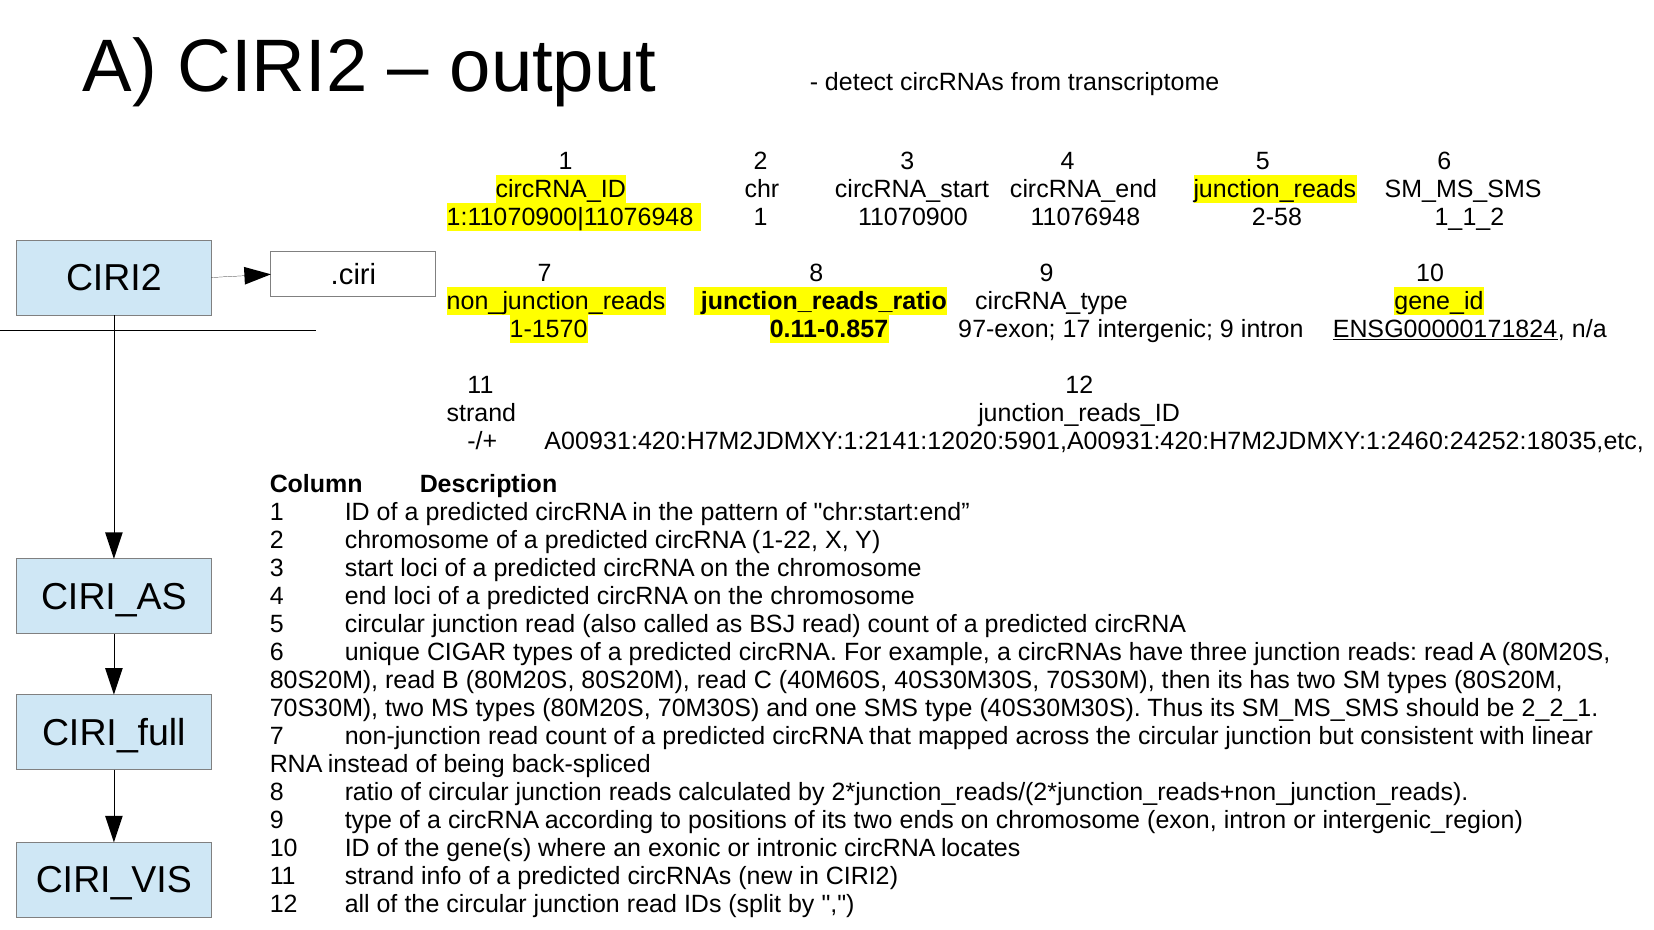

# A) CIRI2 – output
- detect circRNAs from transcriptome
 1 2 3 4 5 6
 circRNA_ID chr circRNA_start circRNA_end junction_reads SM_MS_SMS
1:11070900|11076948 	 1 11070900 11076948 2-58 1_1_2
 7 8 9 10
non_junction_reads junction_reads_ratio circRNA_type gene_id
 1-1570 0.11-0.857 97-exon; 17 intergenic; 9 intron ENSG00000171824, n/a
 11 12
strand junction_reads_ID
 -/+ A00931:420:H7M2JDMXY:1:2141:12020:5901,A00931:420:H7M2JDMXY:1:2460:24252:18035,etc,
CIRI2
.ciri
Column 	Description
1 	ID of a predicted circRNA in the pattern of "chr:start:end”
2 	chromosome of a predicted circRNA (1-22, X, Y)
3 	start loci of a predicted circRNA on the chromosome
4 	end loci of a predicted circRNA on the chromosome
5 	circular junction read (also called as BSJ read) count of a predicted circRNA
6 	unique CIGAR types of a predicted circRNA. For example, a circRNAs have three junction reads: read A (80M20S, 80S20M), read B (80M20S, 80S20M), read C (40M60S, 40S30M30S, 70S30M), then its has two SM types (80S20M, 70S30M), two MS types (80M20S, 70M30S) and one SMS type (40S30M30S). Thus its SM_MS_SMS should be 2_2_1.
7 	non-junction read count of a predicted circRNA that mapped across the circular junction but consistent with linear RNA instead of being back-spliced
8 	ratio of circular junction reads calculated by 2*junction_reads/(2*junction_reads+non_junction_reads).
9 	type of a circRNA according to positions of its two ends on chromosome (exon, intron or intergenic_region)
10 	ID of the gene(s) where an exonic or intronic circRNA locates
11 	strand info of a predicted circRNAs (new in CIRI2)
12 	all of the circular junction read IDs (split by ",")
CIRI_AS
CIRI_full
CIRI_VIS